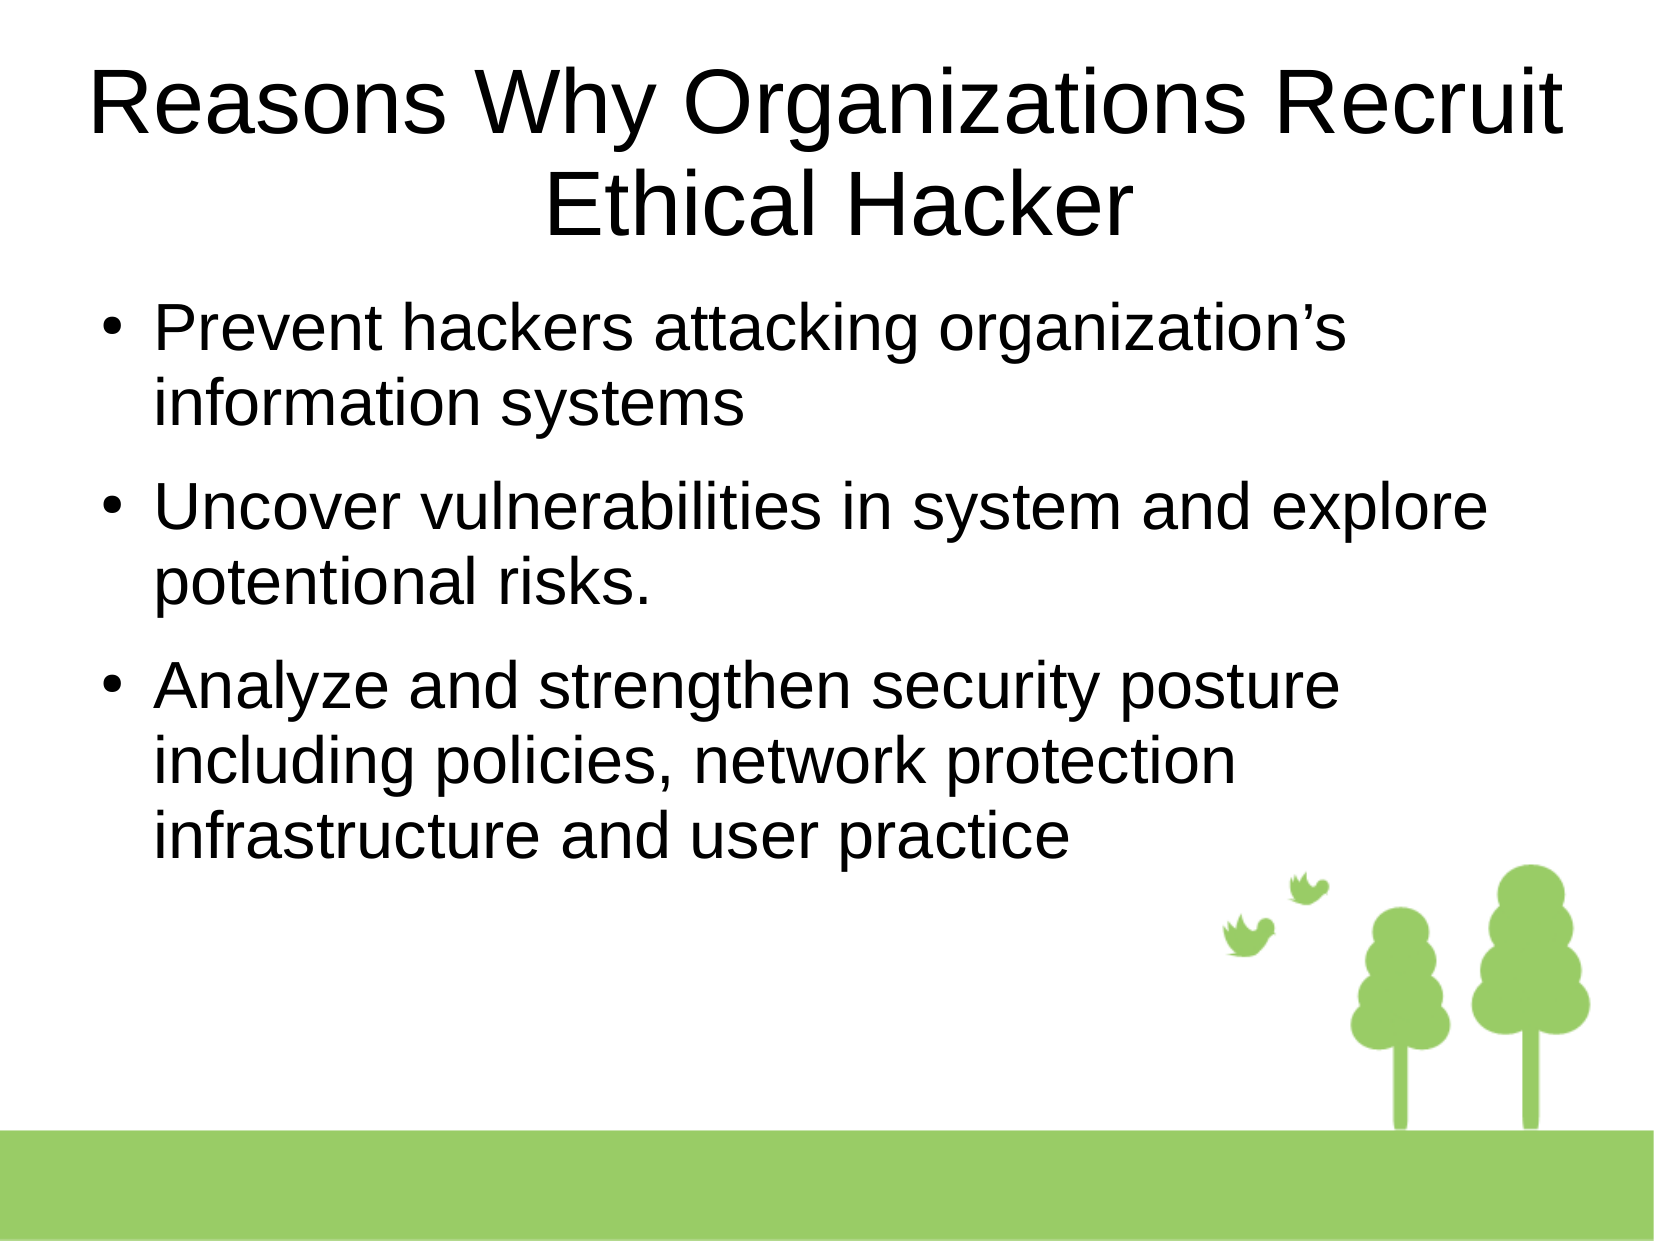

# Reasons Why Organizations Recruit Ethical Hacker
Prevent hackers attacking organization’s information systems
Uncover vulnerabilities in system and explore potentional risks.
Analyze and strengthen security posture including policies, network protection infrastructure and user practice